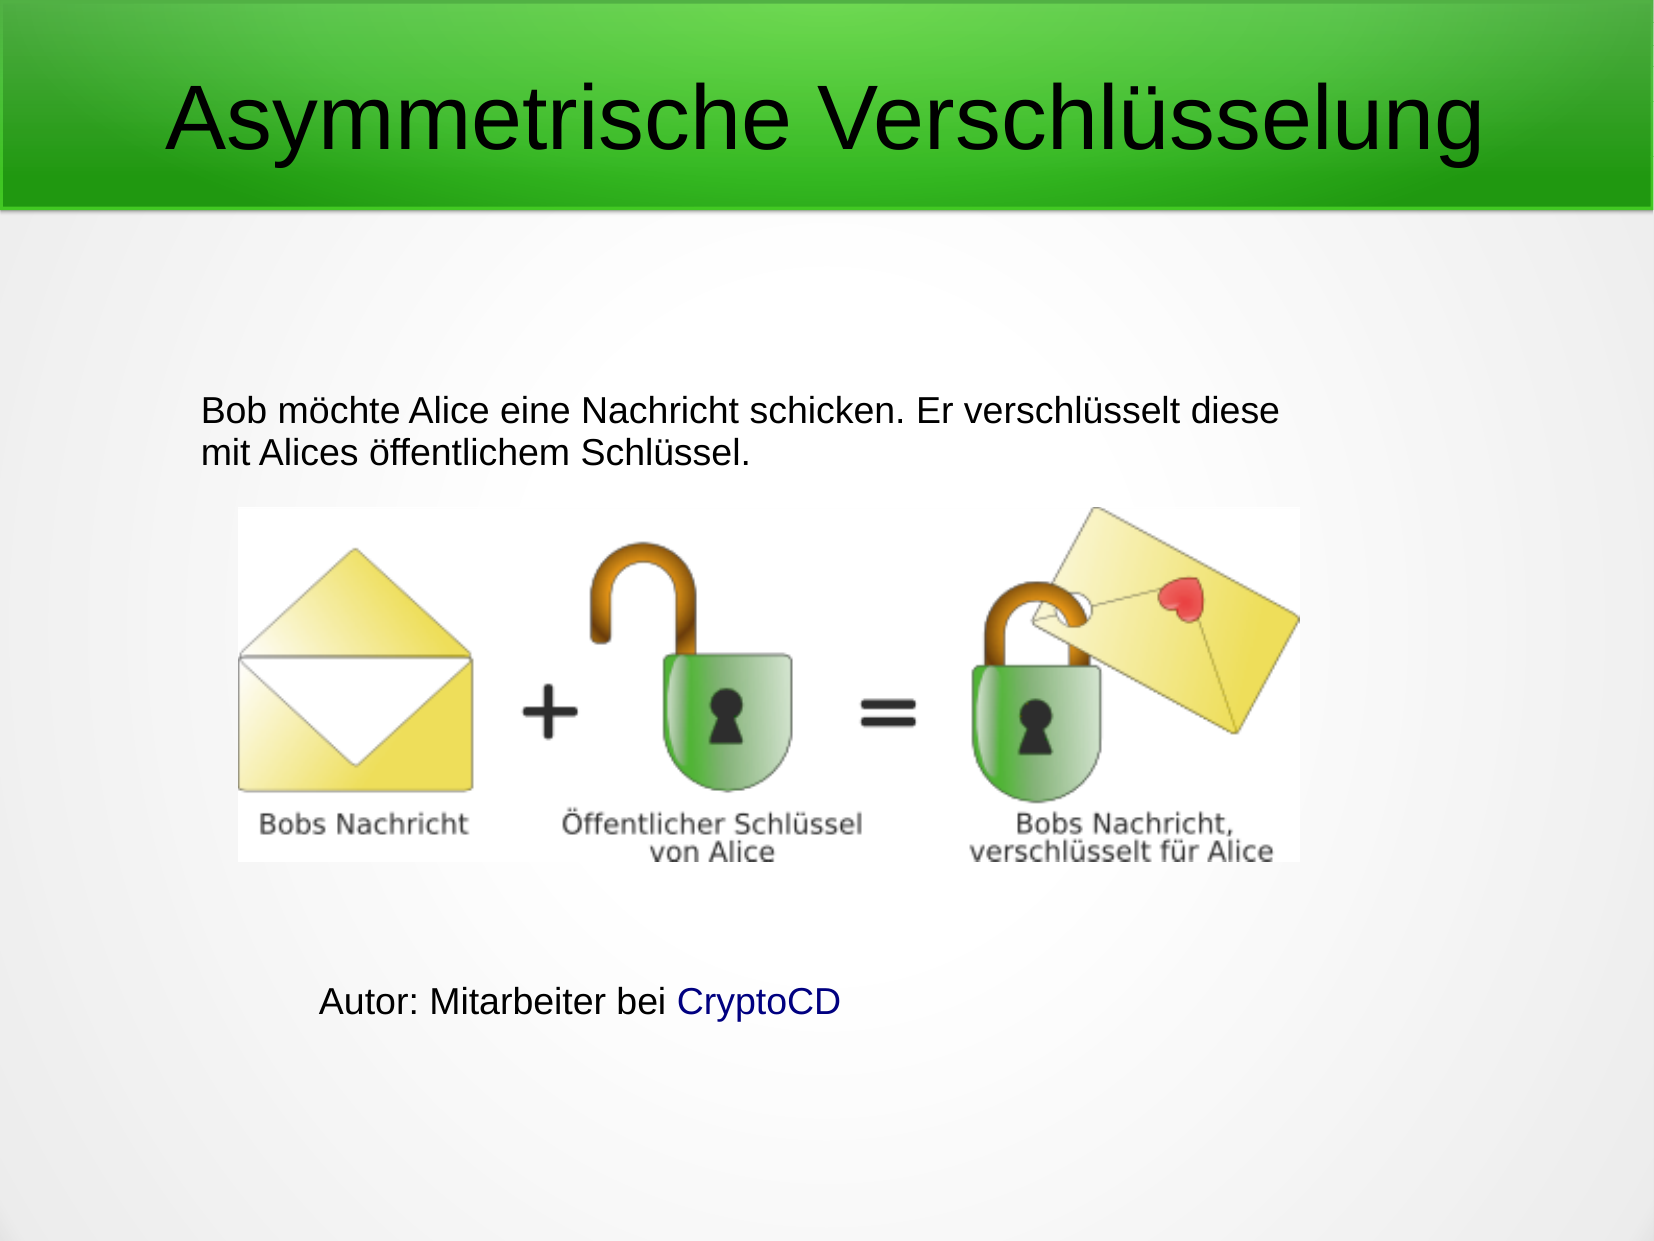

# Asymmetrische Verschlüsselung
Bob möchte Alice eine Nachricht schicken. Er verschlüsselt diese mit Alices öffentlichem Schlüssel.
Autor: Mitarbeiter bei CryptoCD